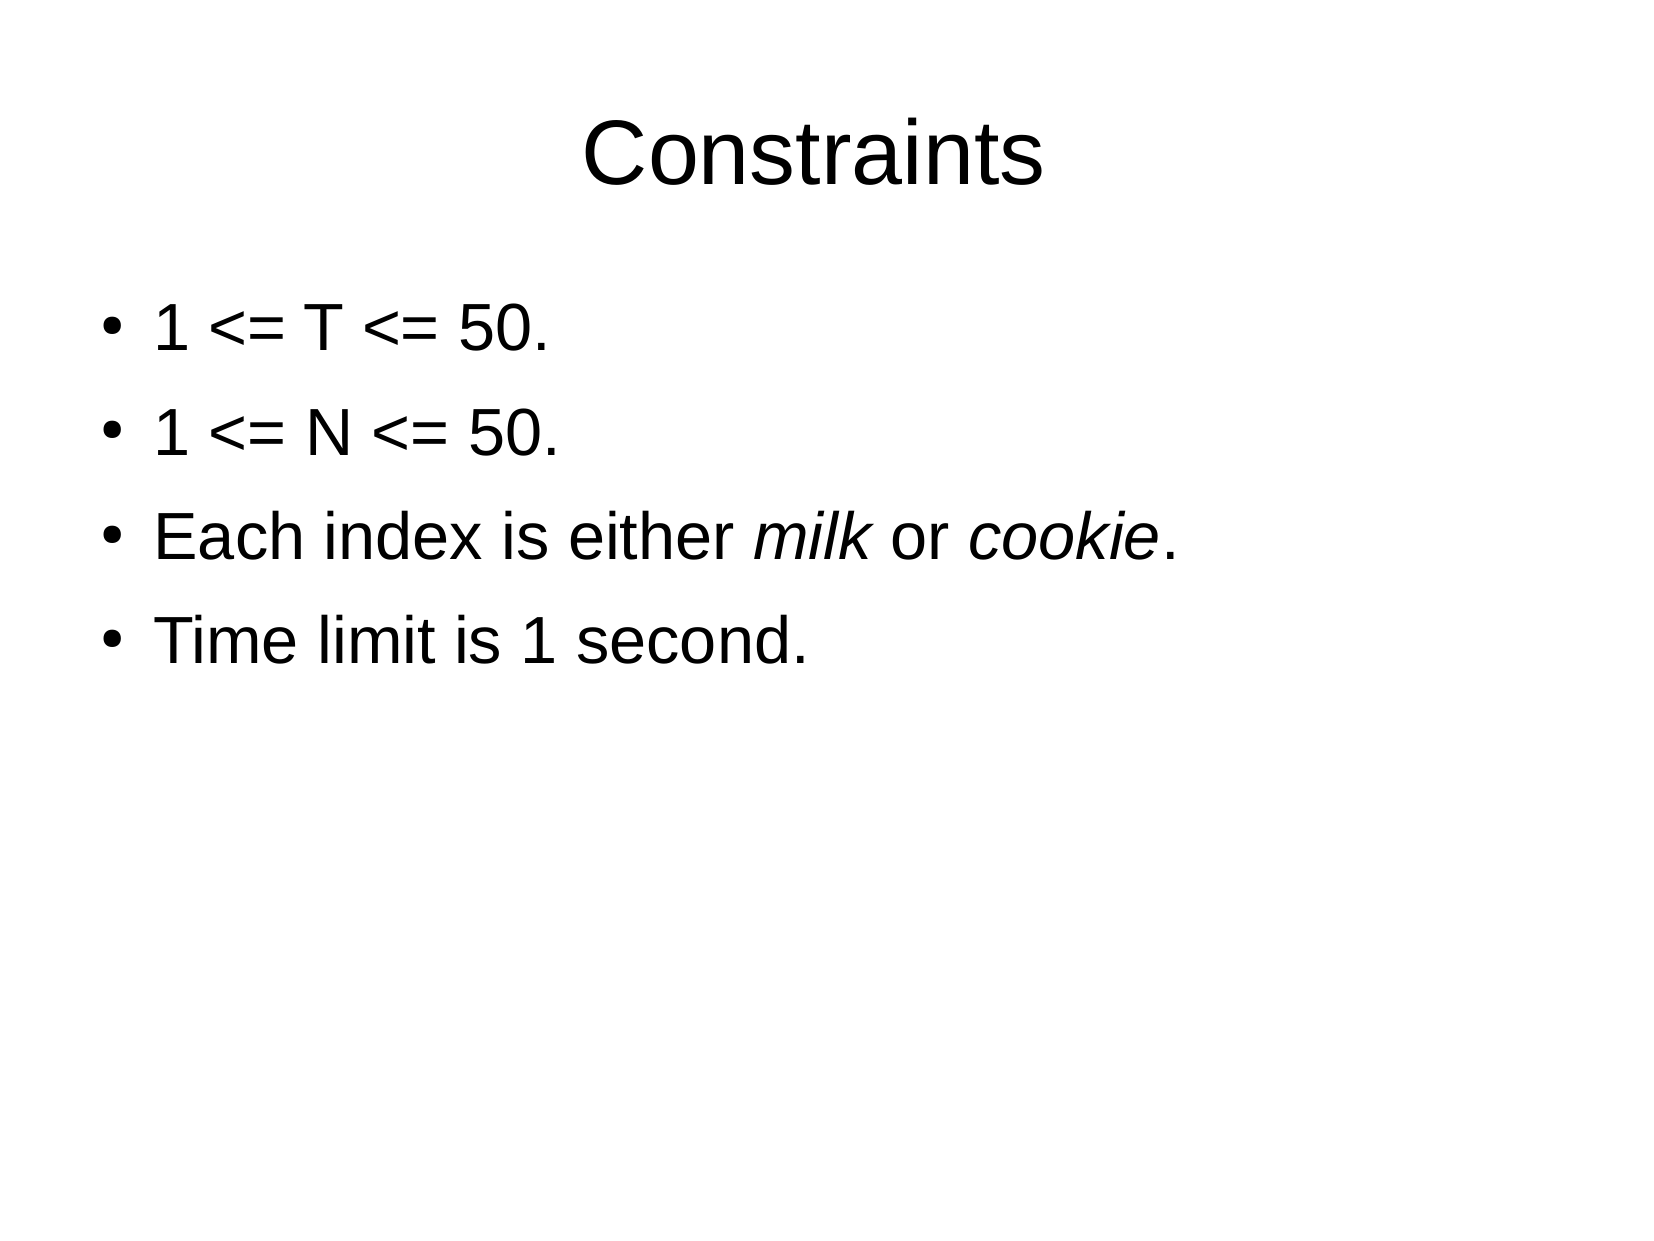

# Constraints
1 <= T <= 50.
1 <= N <= 50.
Each index is either milk or cookie.
Time limit is 1 second.